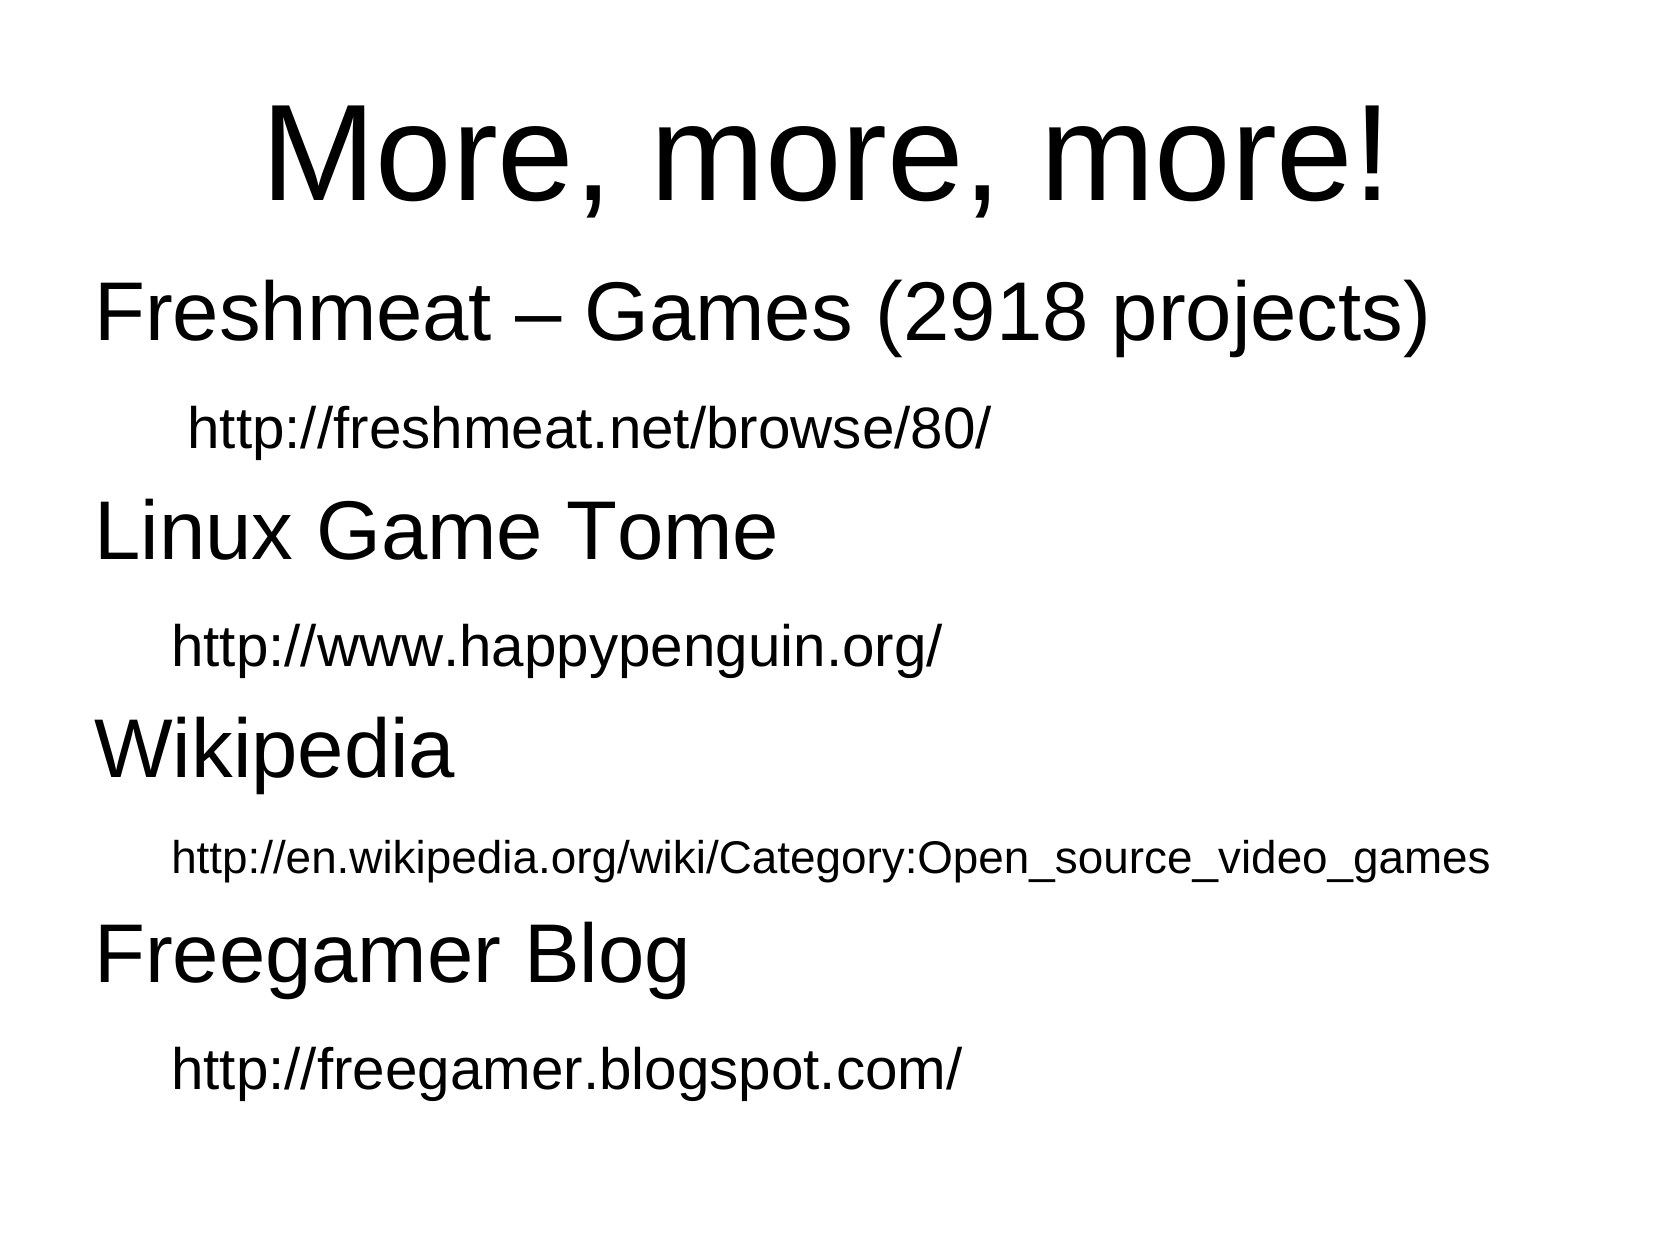

# More, more, more!
Freshmeat – Games (2918 projects)
 http://freshmeat.net/browse/80/
Linux Game Tome
http://www.happypenguin.org/
Wikipedia
http://en.wikipedia.org/wiki/Category:Open_source_video_games
Freegamer Blog
http://freegamer.blogspot.com/